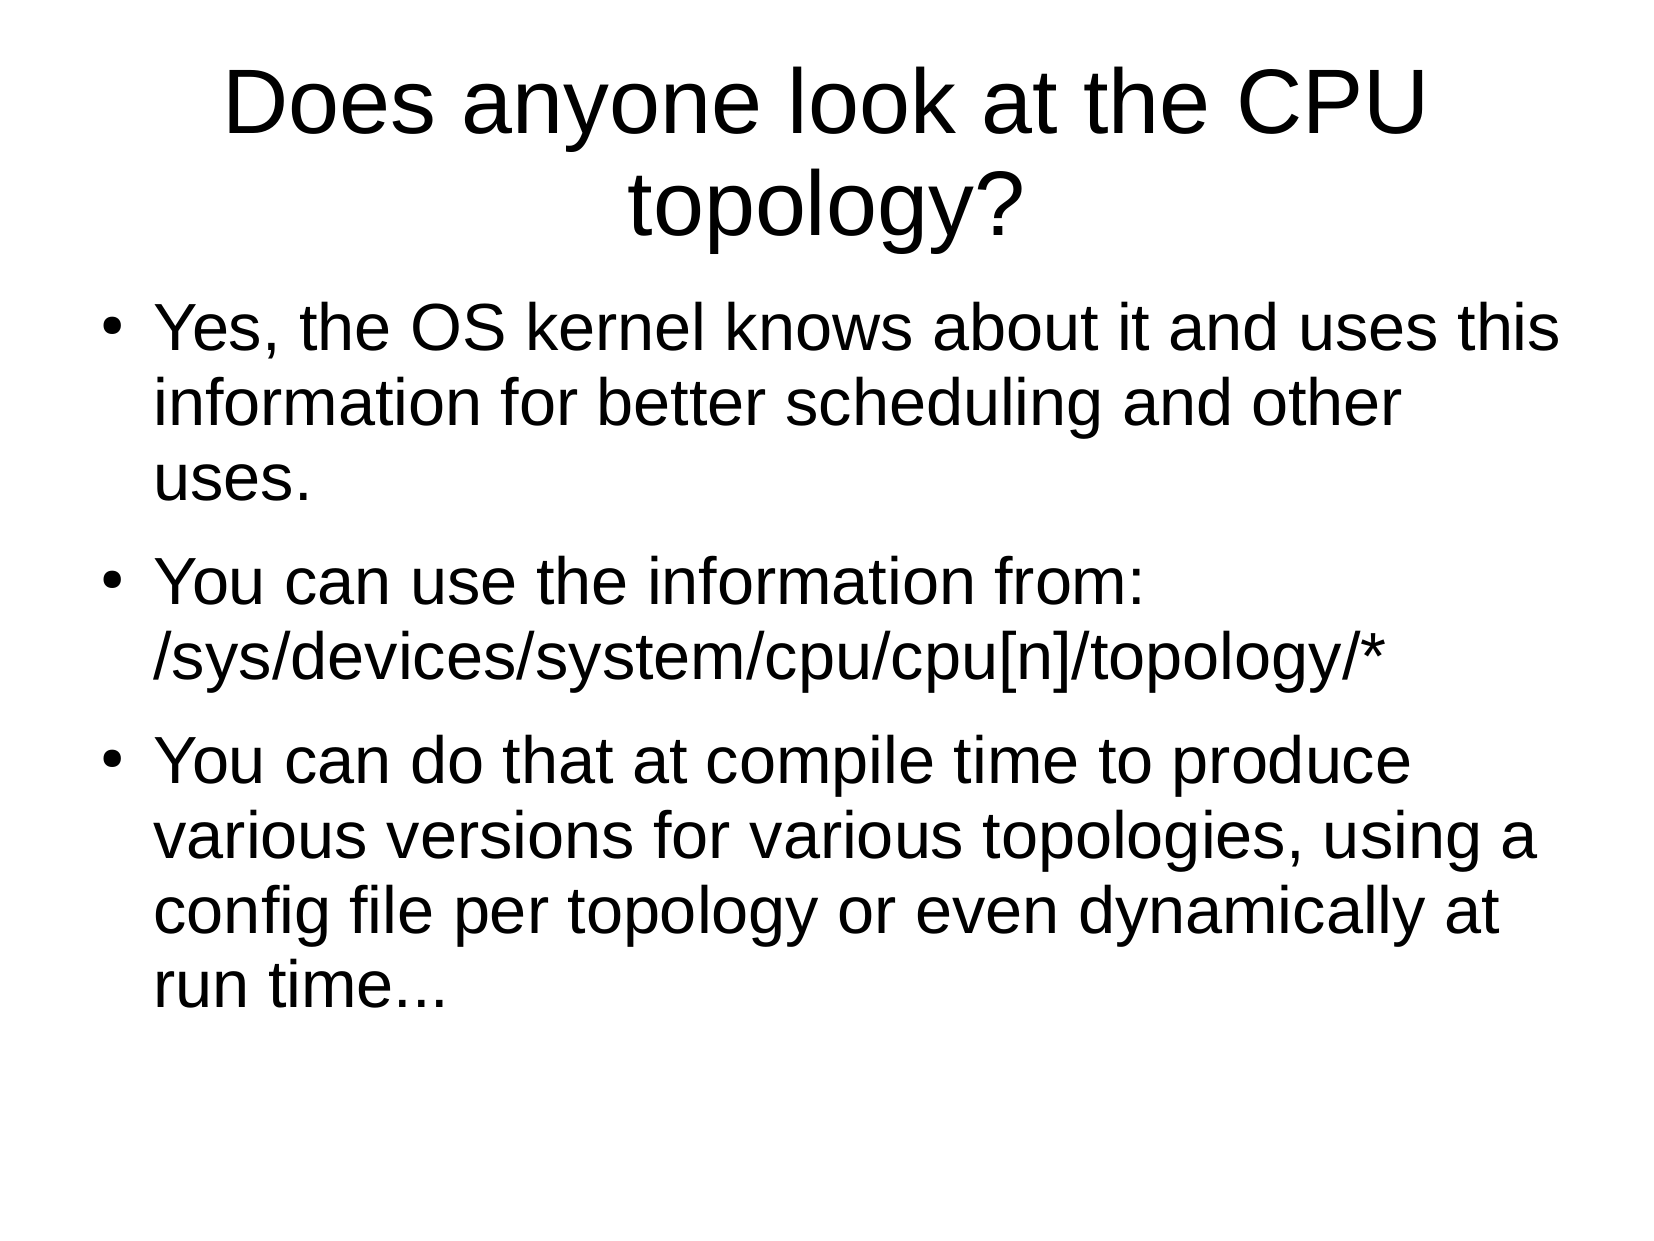

# Does anyone look at the CPU topology?
Yes, the OS kernel knows about it and uses this information for better scheduling and other uses.
You can use the information from: /sys/devices/system/cpu/cpu[n]/topology/*
You can do that at compile time to produce various versions for various topologies, using a config file per topology or even dynamically at run time...